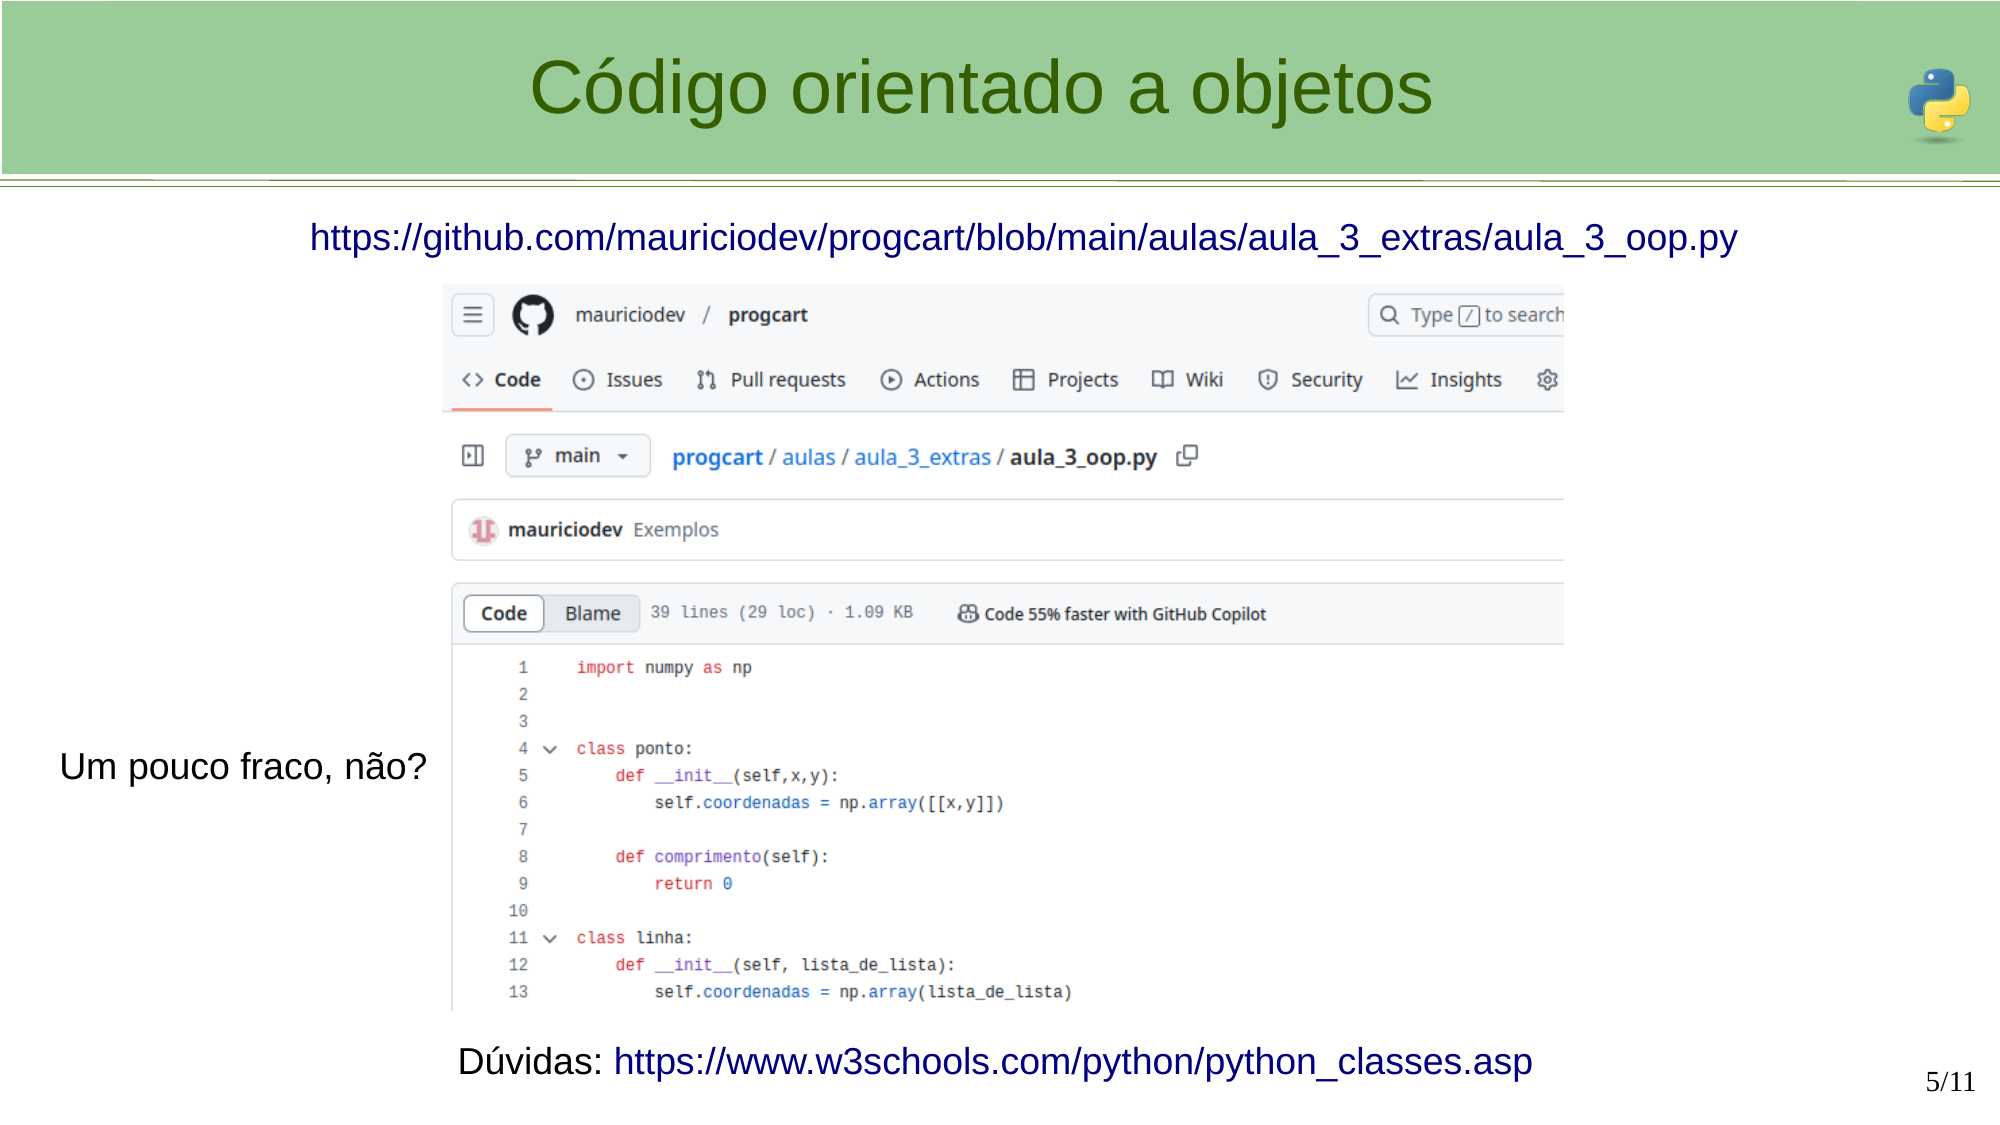

# Código orientado a objetos
https://github.com/mauriciodev/progcart/blob/main/aulas/aula_3_extras/aula_3_oop.py
Um pouco fraco, não?
Dúvidas: https://www.w3schools.com/python/python_classes.asp
5